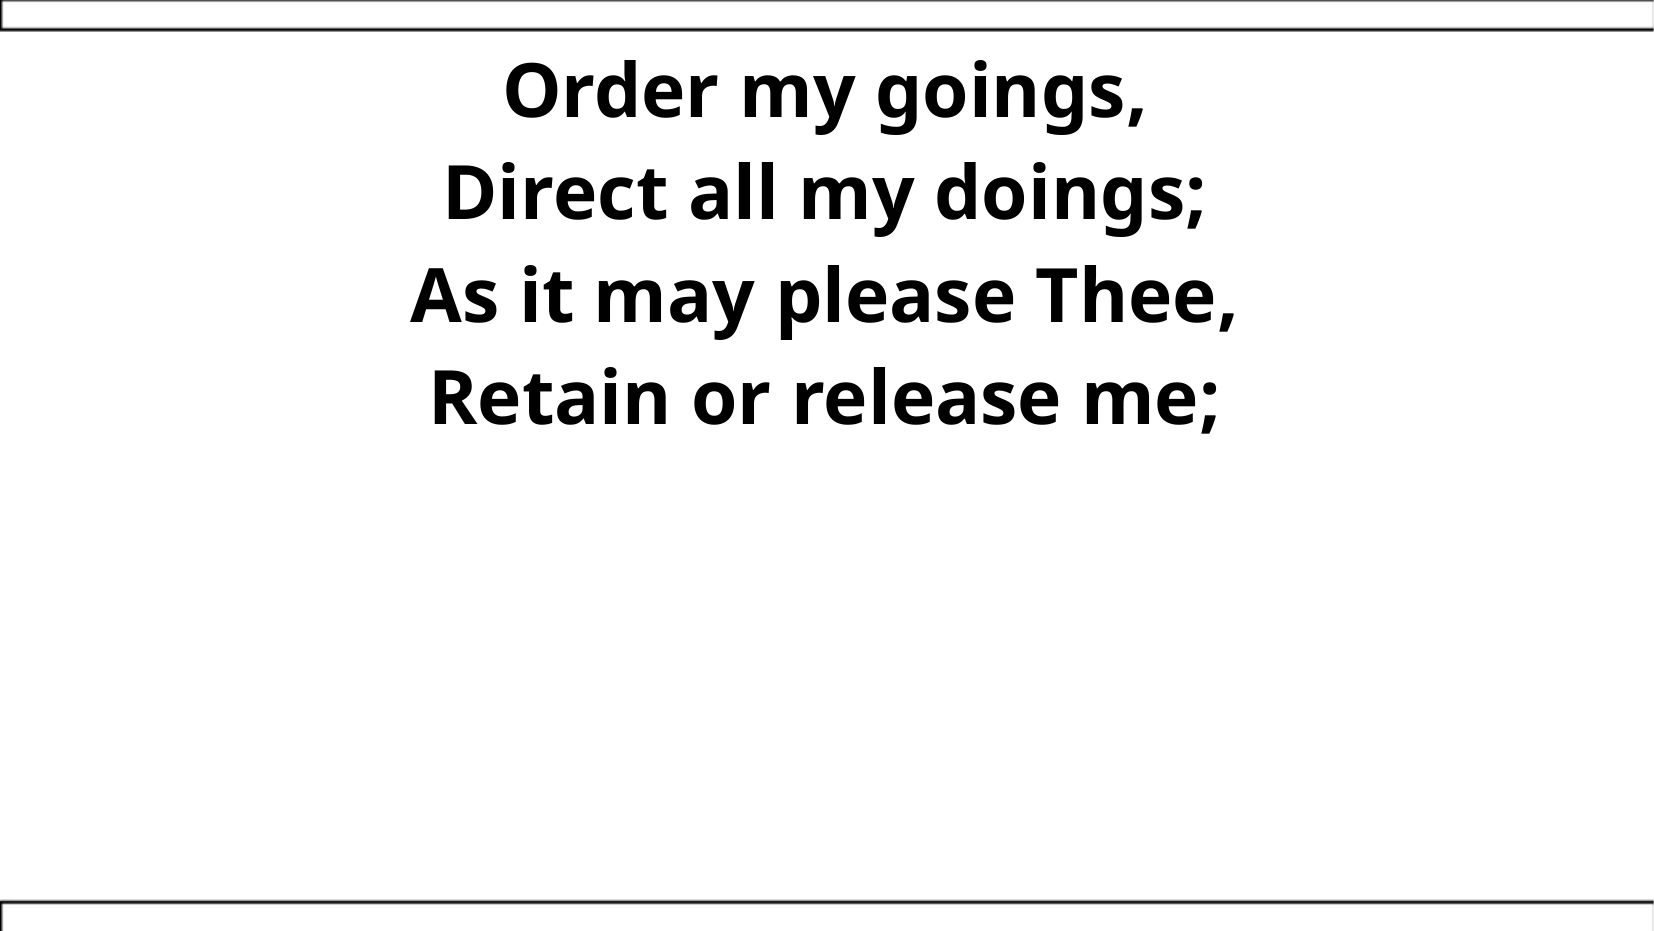

Order my goings,
Direct all my doings;
As it may please Thee,
Retain or release me;